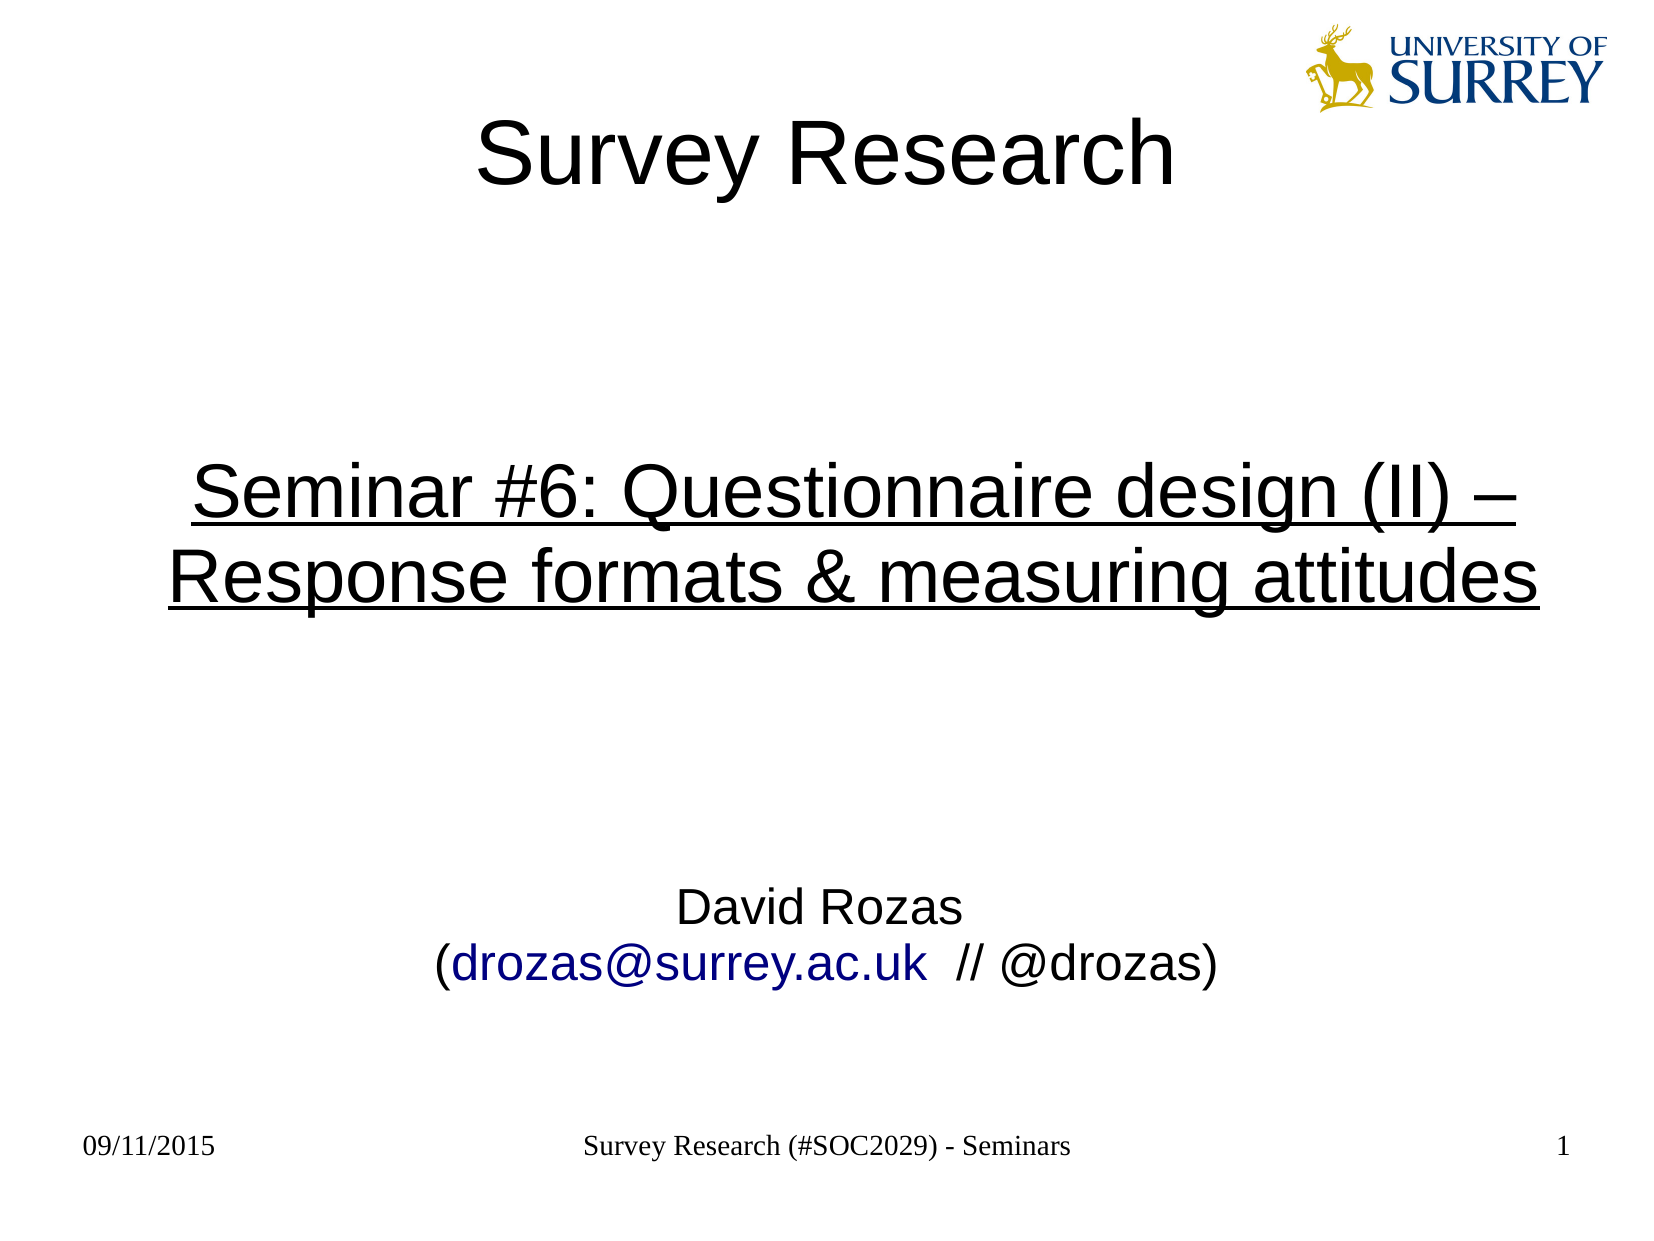

# Survey Research
Seminar #6: Questionnaire design (II) – Response formats & measuring attitudes
David Rozas
(drozas@surrey.ac.uk // @drozas)
05/10/2015
1